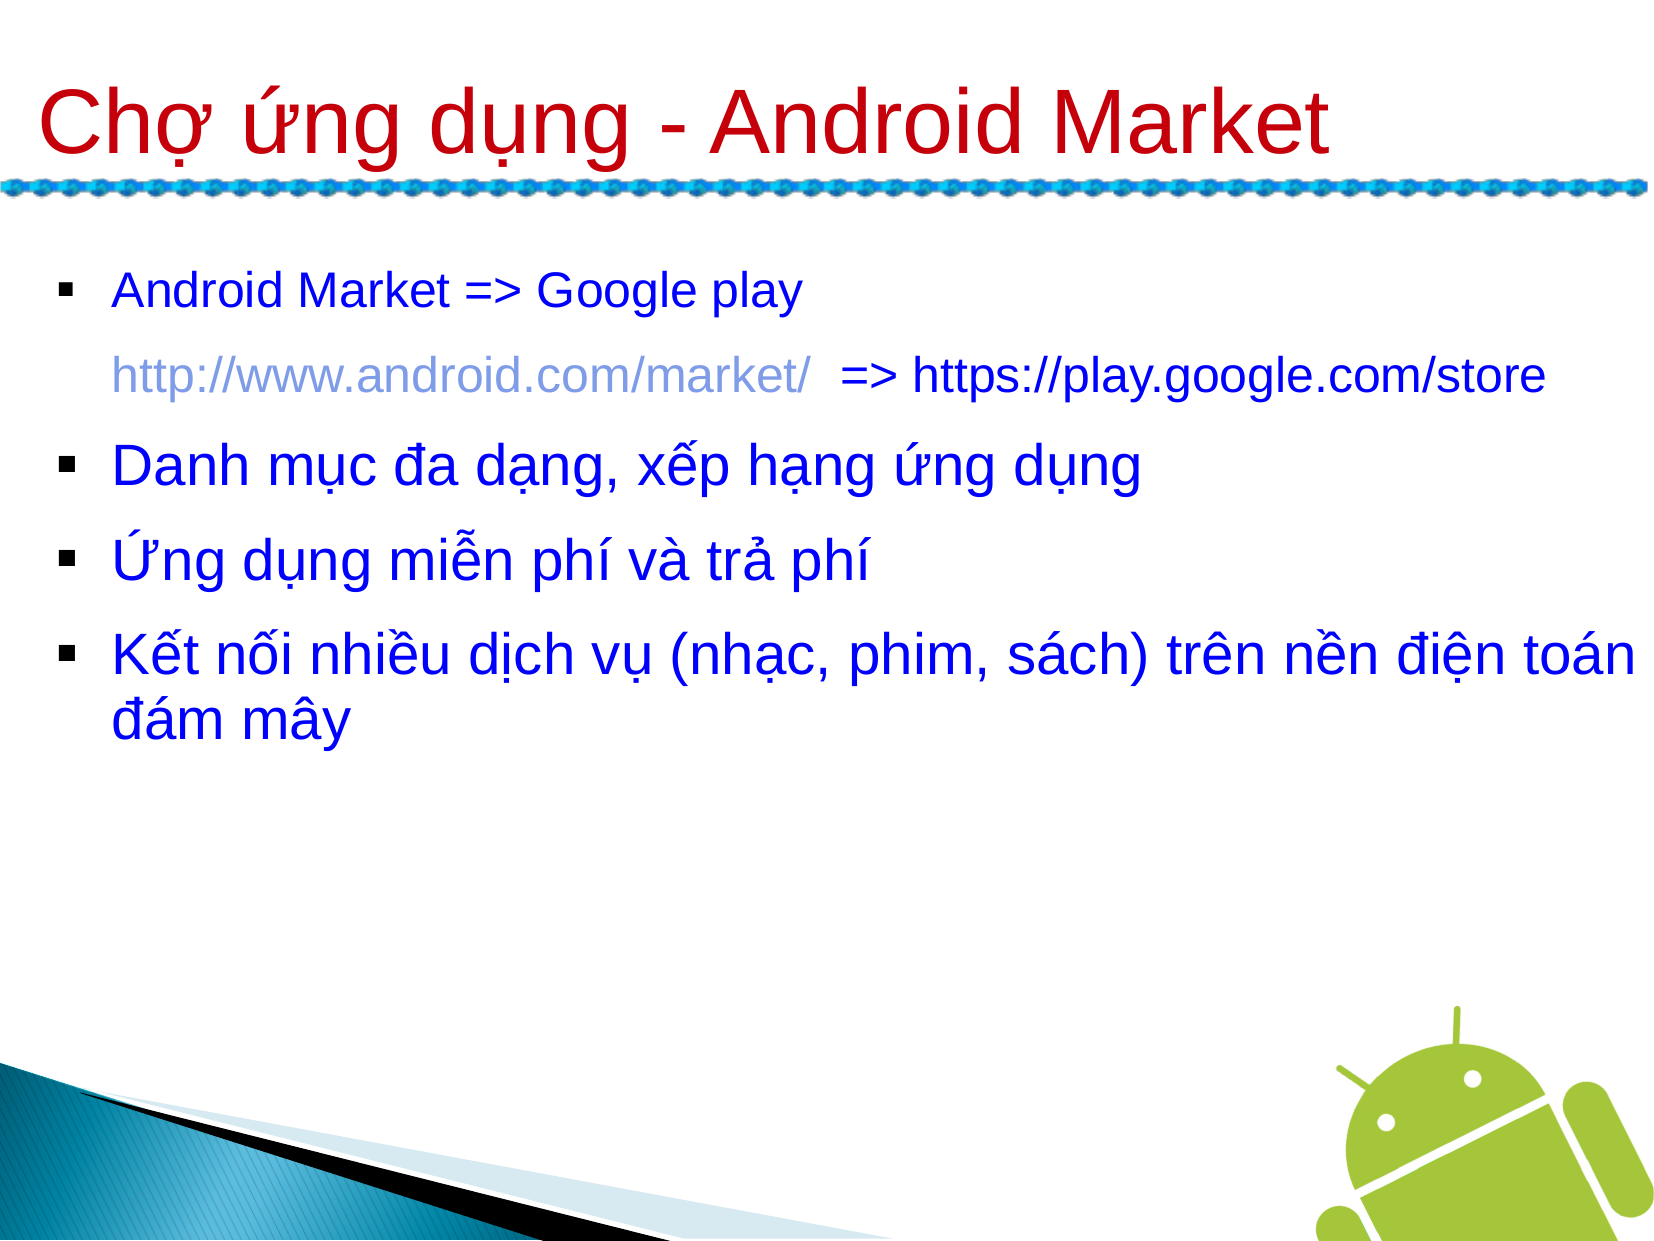

# Chợ ứng dụng - Android Market
Android Market => Google play
http://www.android.com/market/ => https://play.google.com/store
Danh mục đa dạng, xếp hạng ứng dụng
Ứng dụng miễn phí và trả phí
Kết nối nhiều dịch vụ (nhạc, phim, sách) trên nền điện toán đám mây